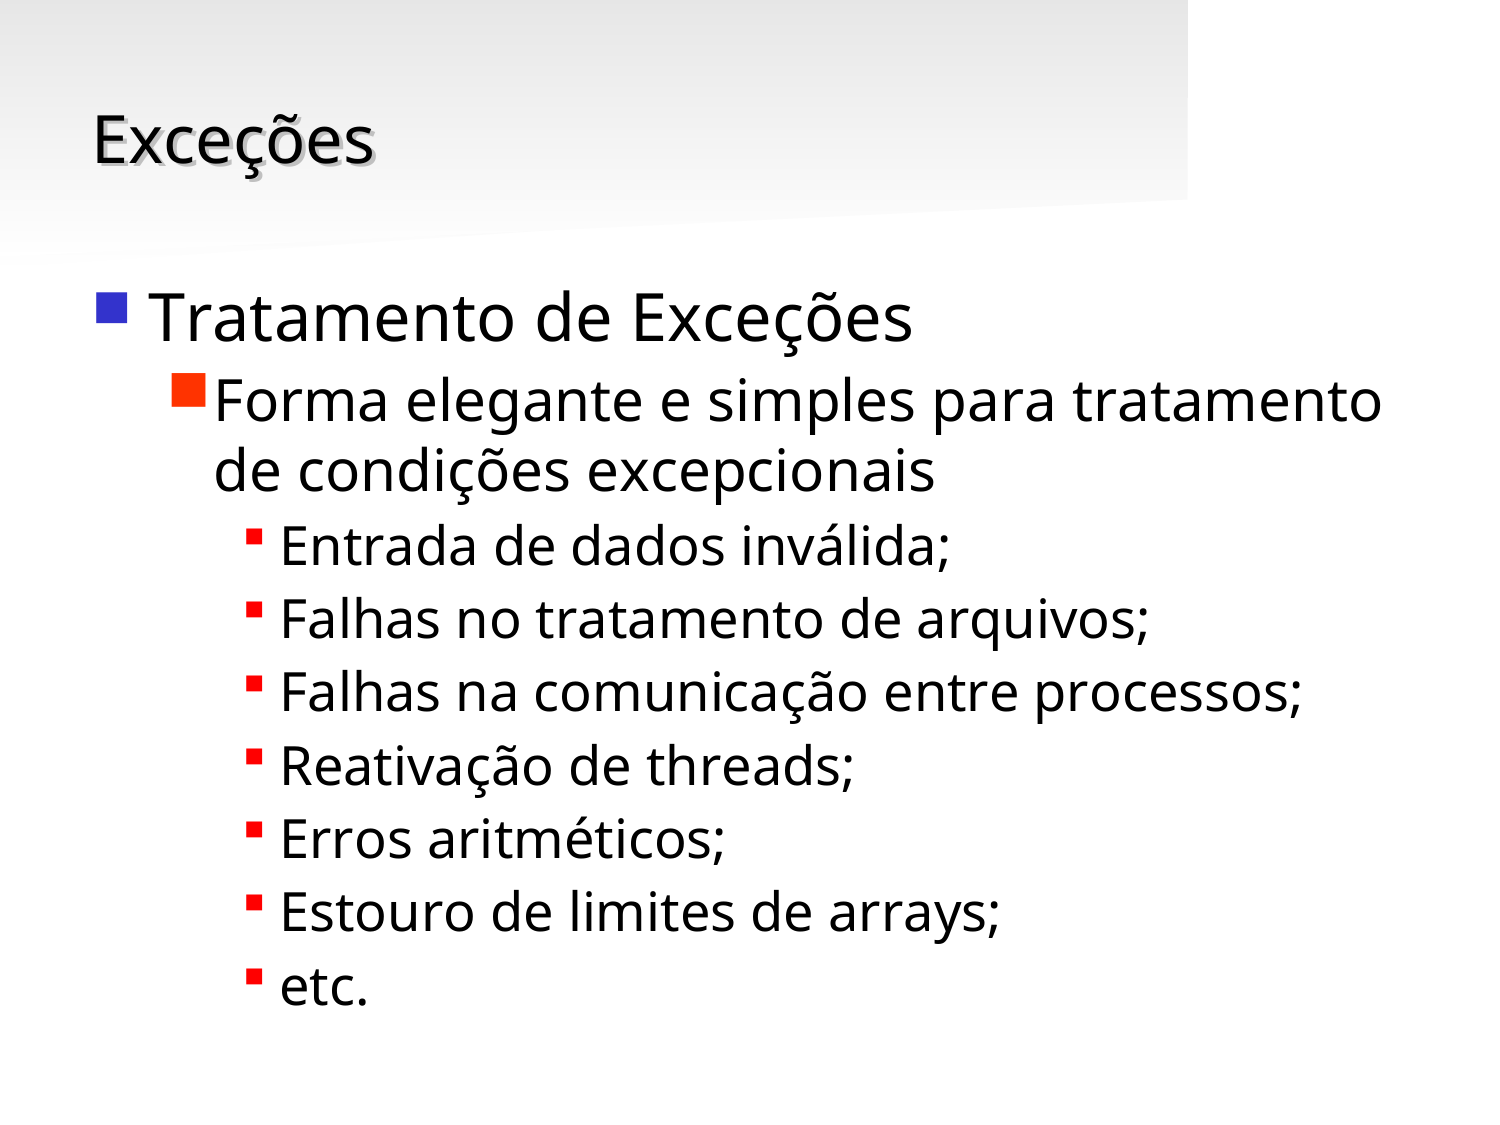

# Exceções
Tratamento de Exceções
Forma elegante e simples para tratamento de condições excepcionais
Entrada de dados inválida;
Falhas no tratamento de arquivos;
Falhas na comunicação entre processos;
Reativação de threads;
Erros aritméticos;
Estouro de limites de arrays;
etc.